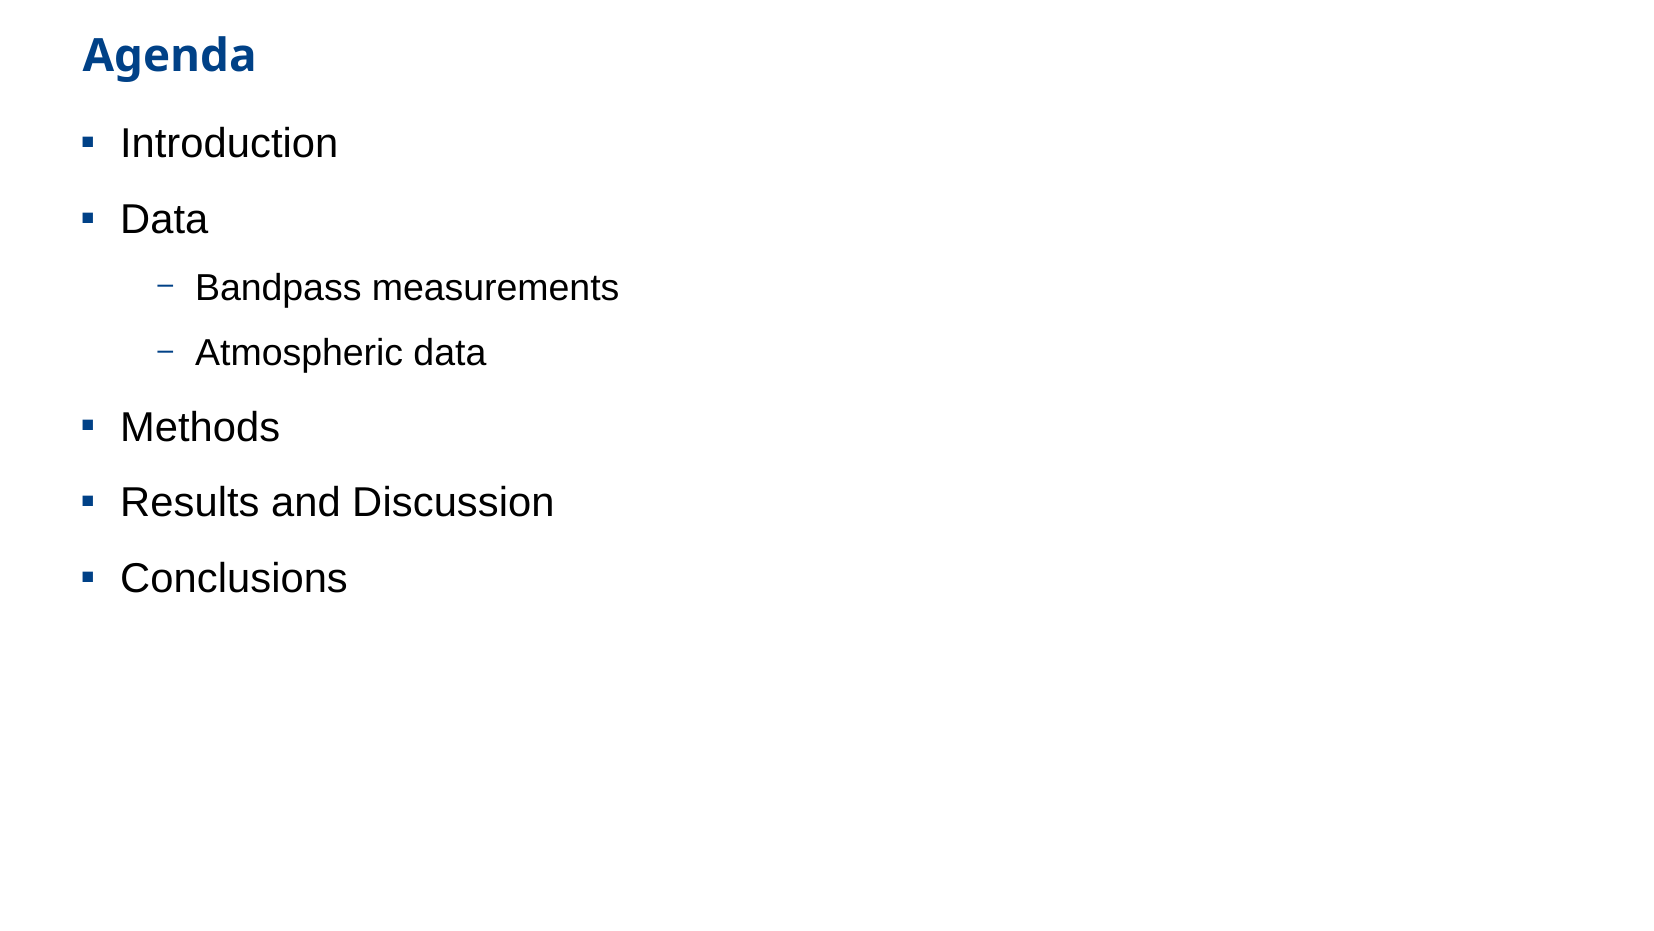

# Agenda
Introduction
Data
Bandpass measurements
Atmospheric data
Methods
Results and Discussion
Conclusions